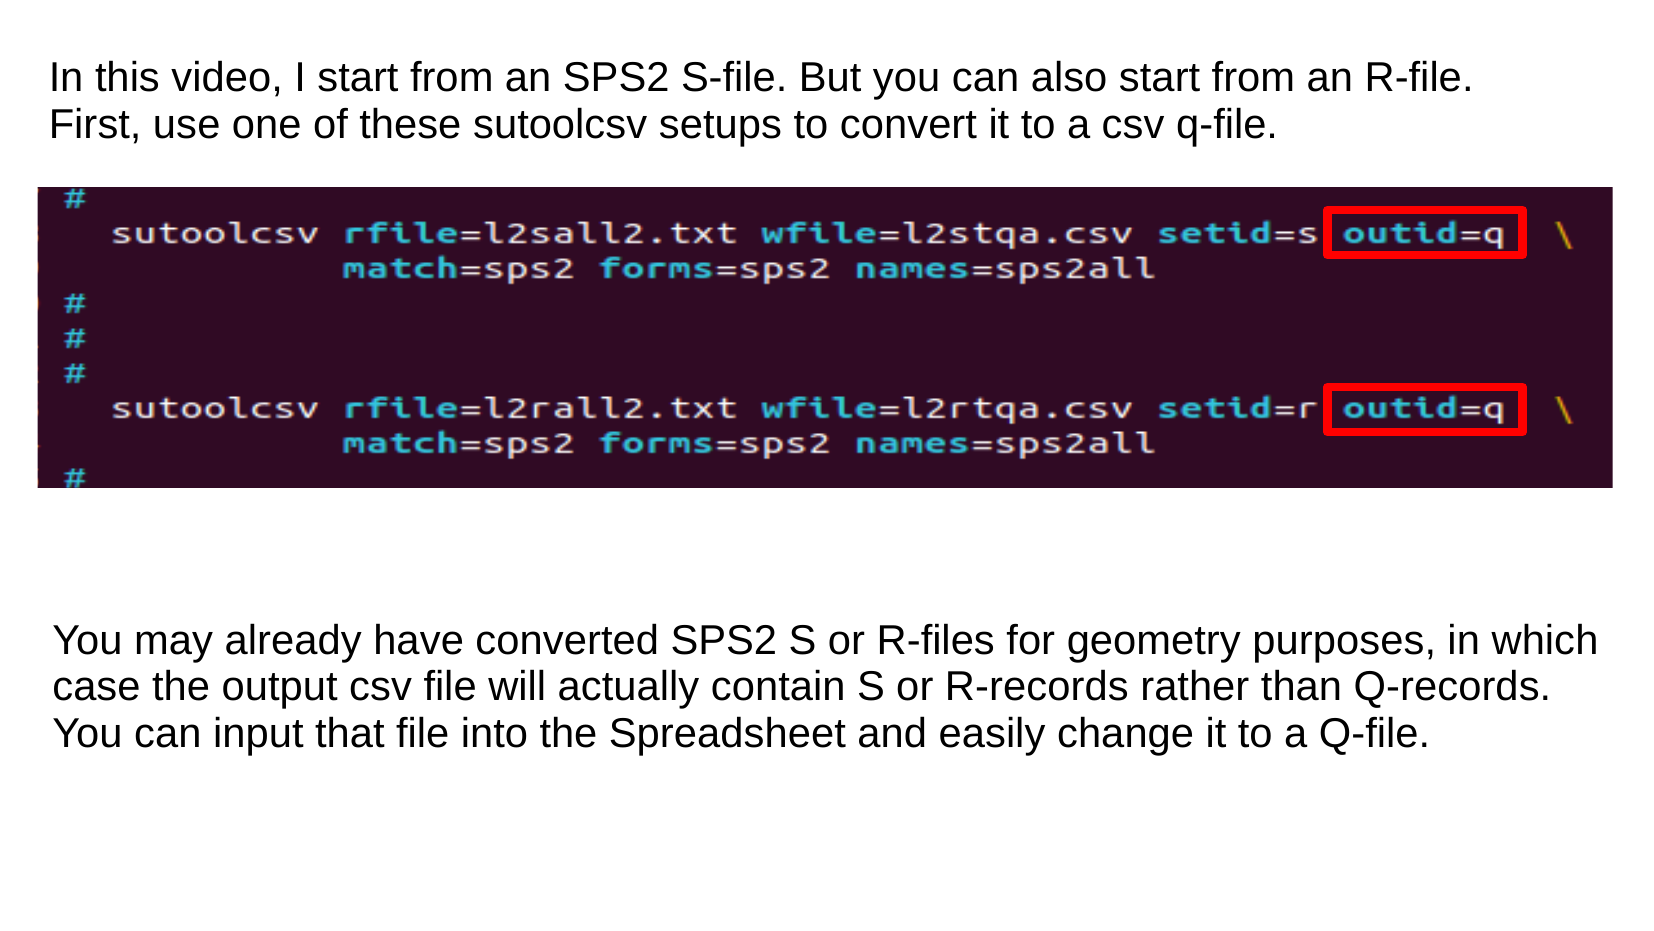

In this video, I start from an SPS2 S-file. But you can also start from an R-file.
First, use one of these sutoolcsv setups to convert it to a csv q-file.
You may already have converted SPS2 S or R-files for geometry purposes, in which case the output csv file will actually contain S or R-records rather than Q-records.
You can input that file into the Spreadsheet and easily change it to a Q-file.